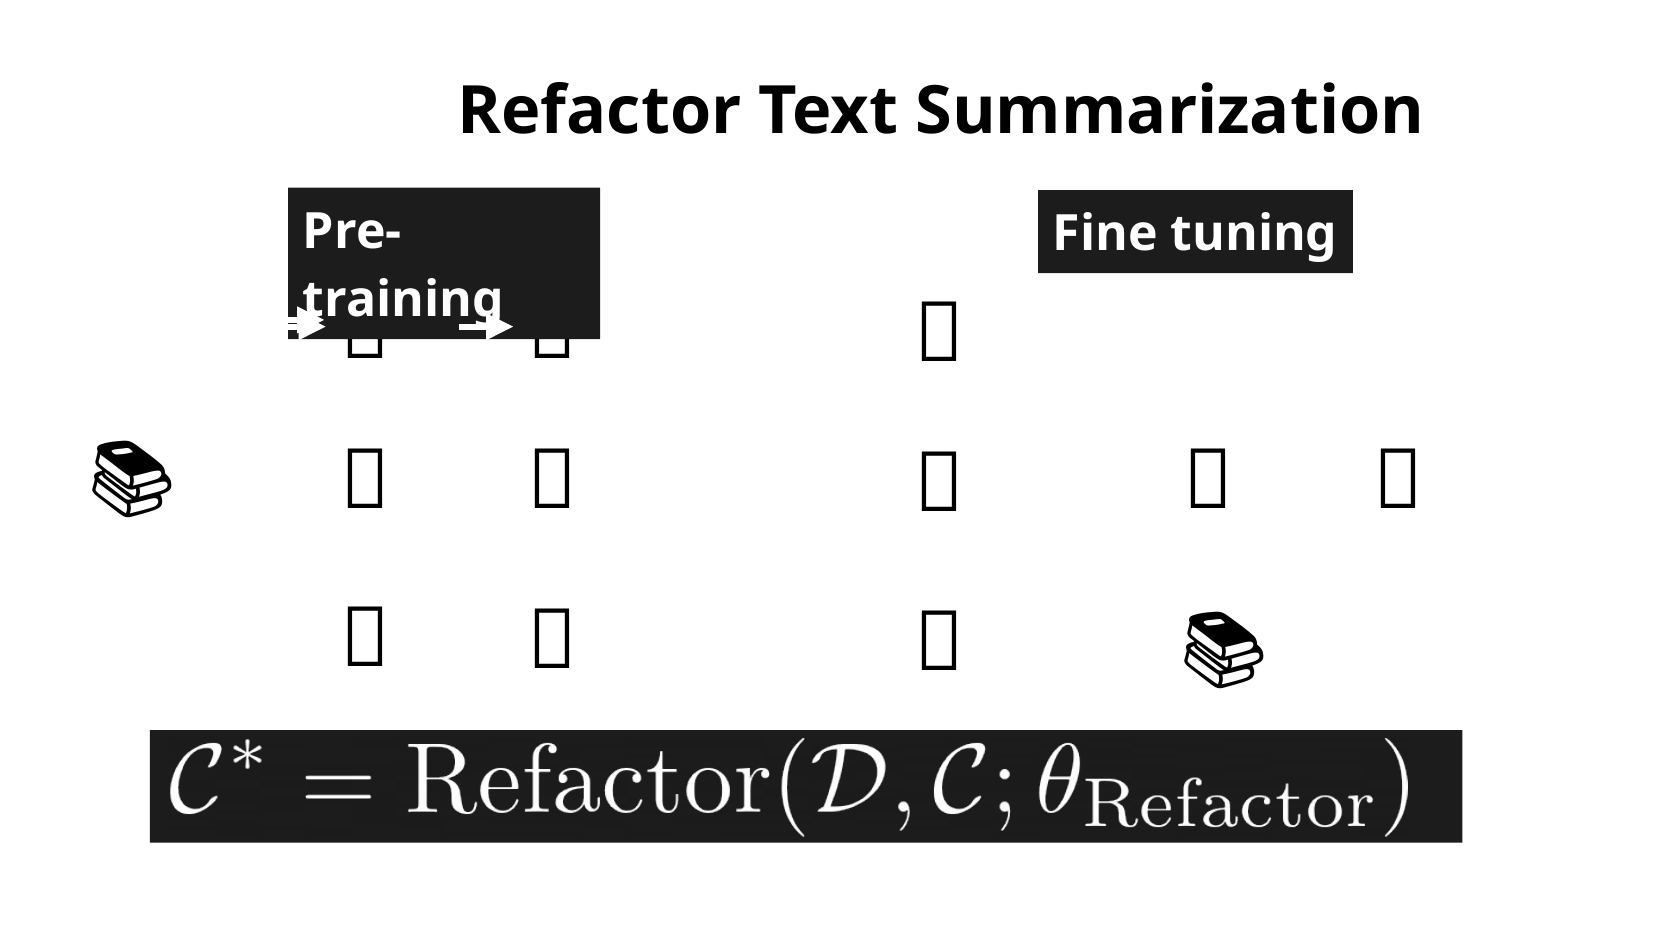

Refactor Text Summarization
Pre-training
Fine tuning
🤖
📄
📄
📄
🤖
🤖
📄
📚
📄
🤖
📄
📄
📚